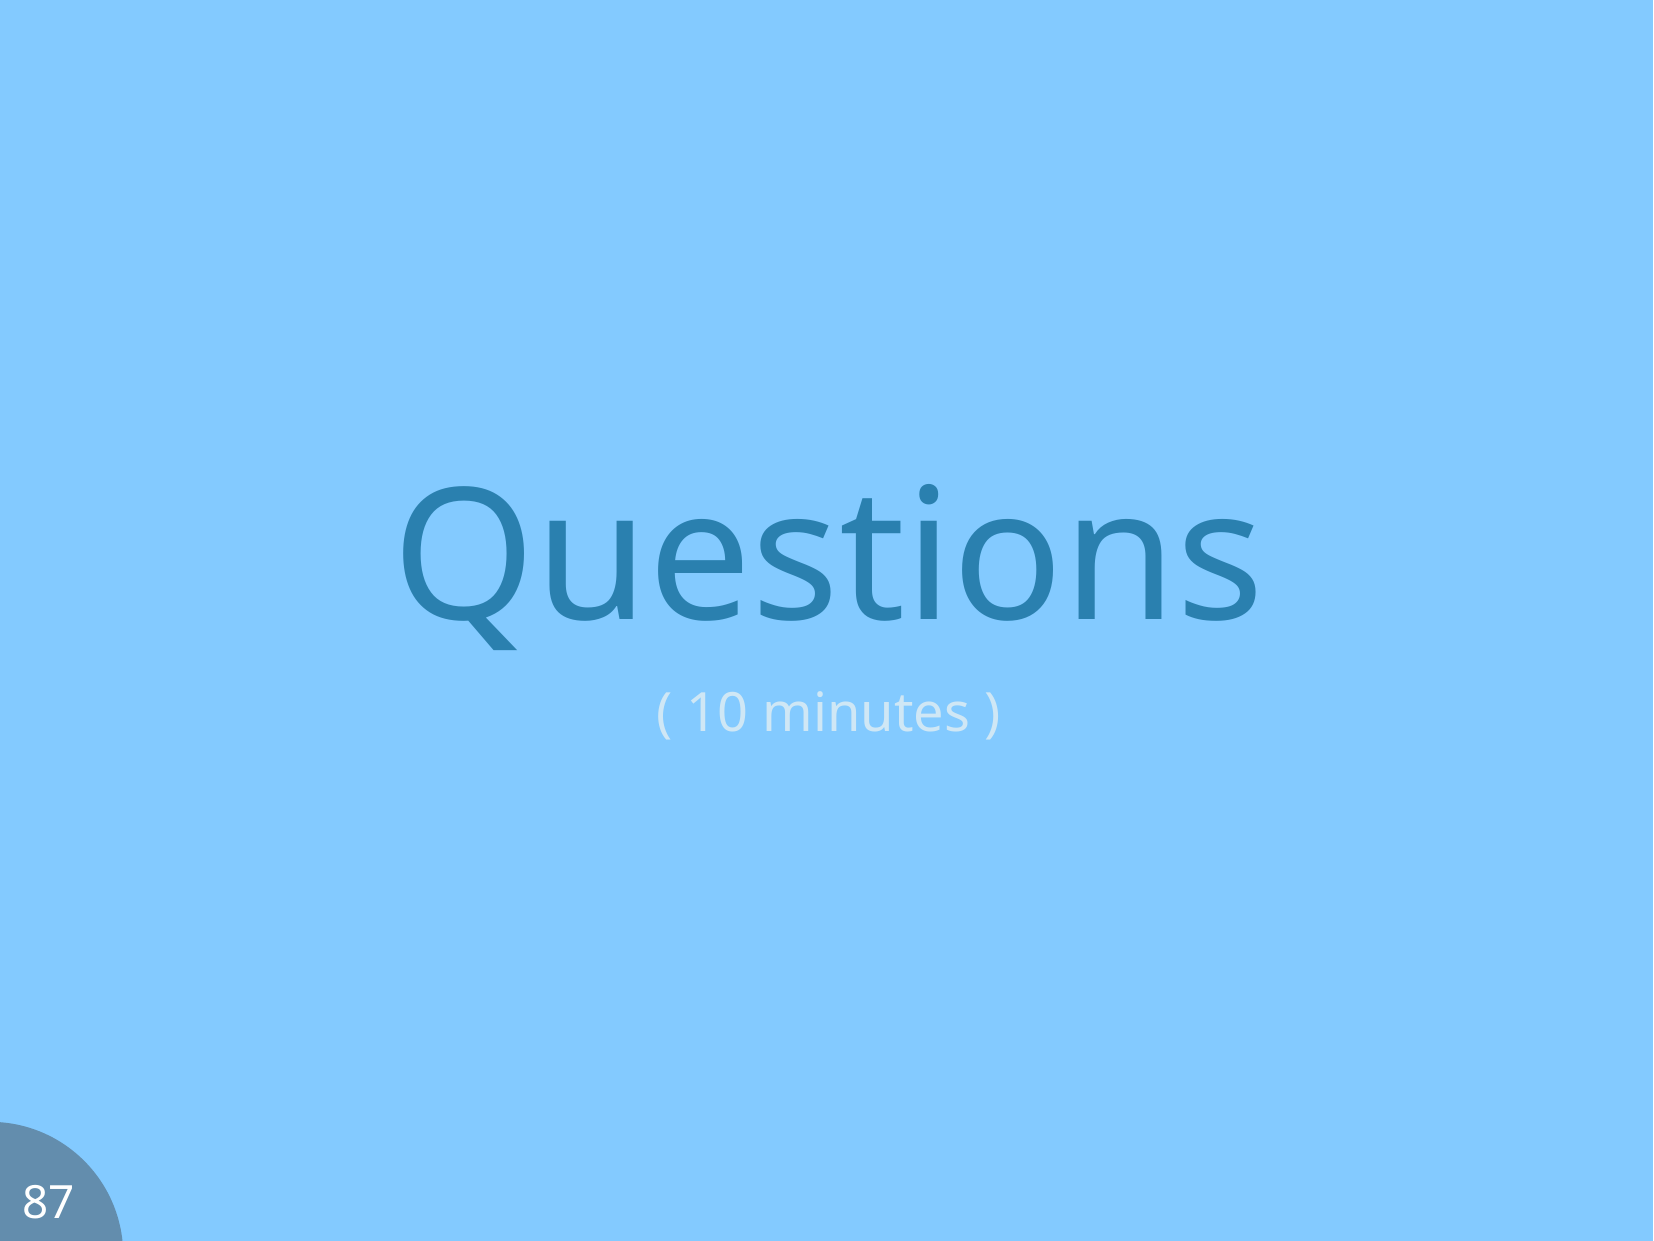

# Questions ( 10 minutes )
87